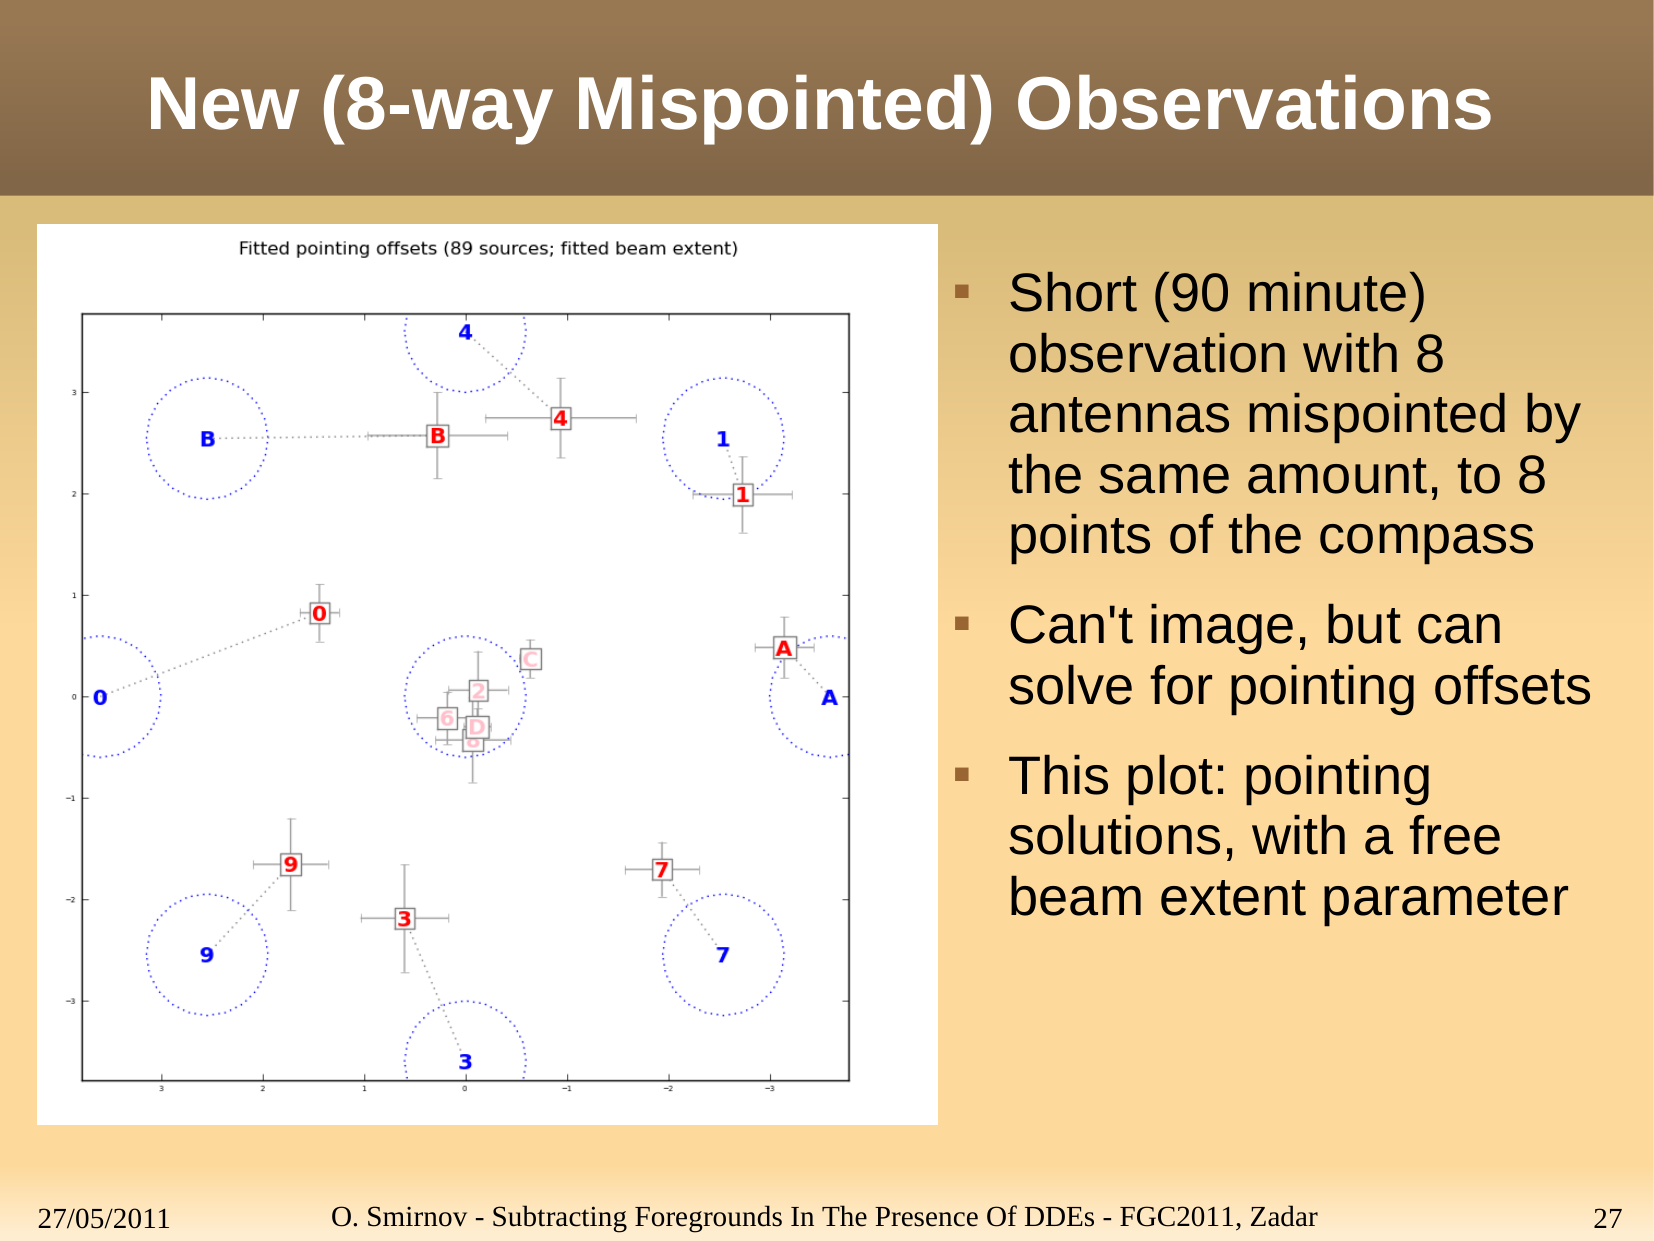

# New (8-way Mispointed) Observations
Short (90 minute) observation with 8 antennas mispointed by the same amount, to 8 points of the compass
Can't image, but can solve for pointing offsets
This plot: pointing solutions, with a free beam extent parameter
O. Smirnov - Subtracting Foregrounds In The Presence Of DDEs - FGC2011, Zadar
27/05/2011
27